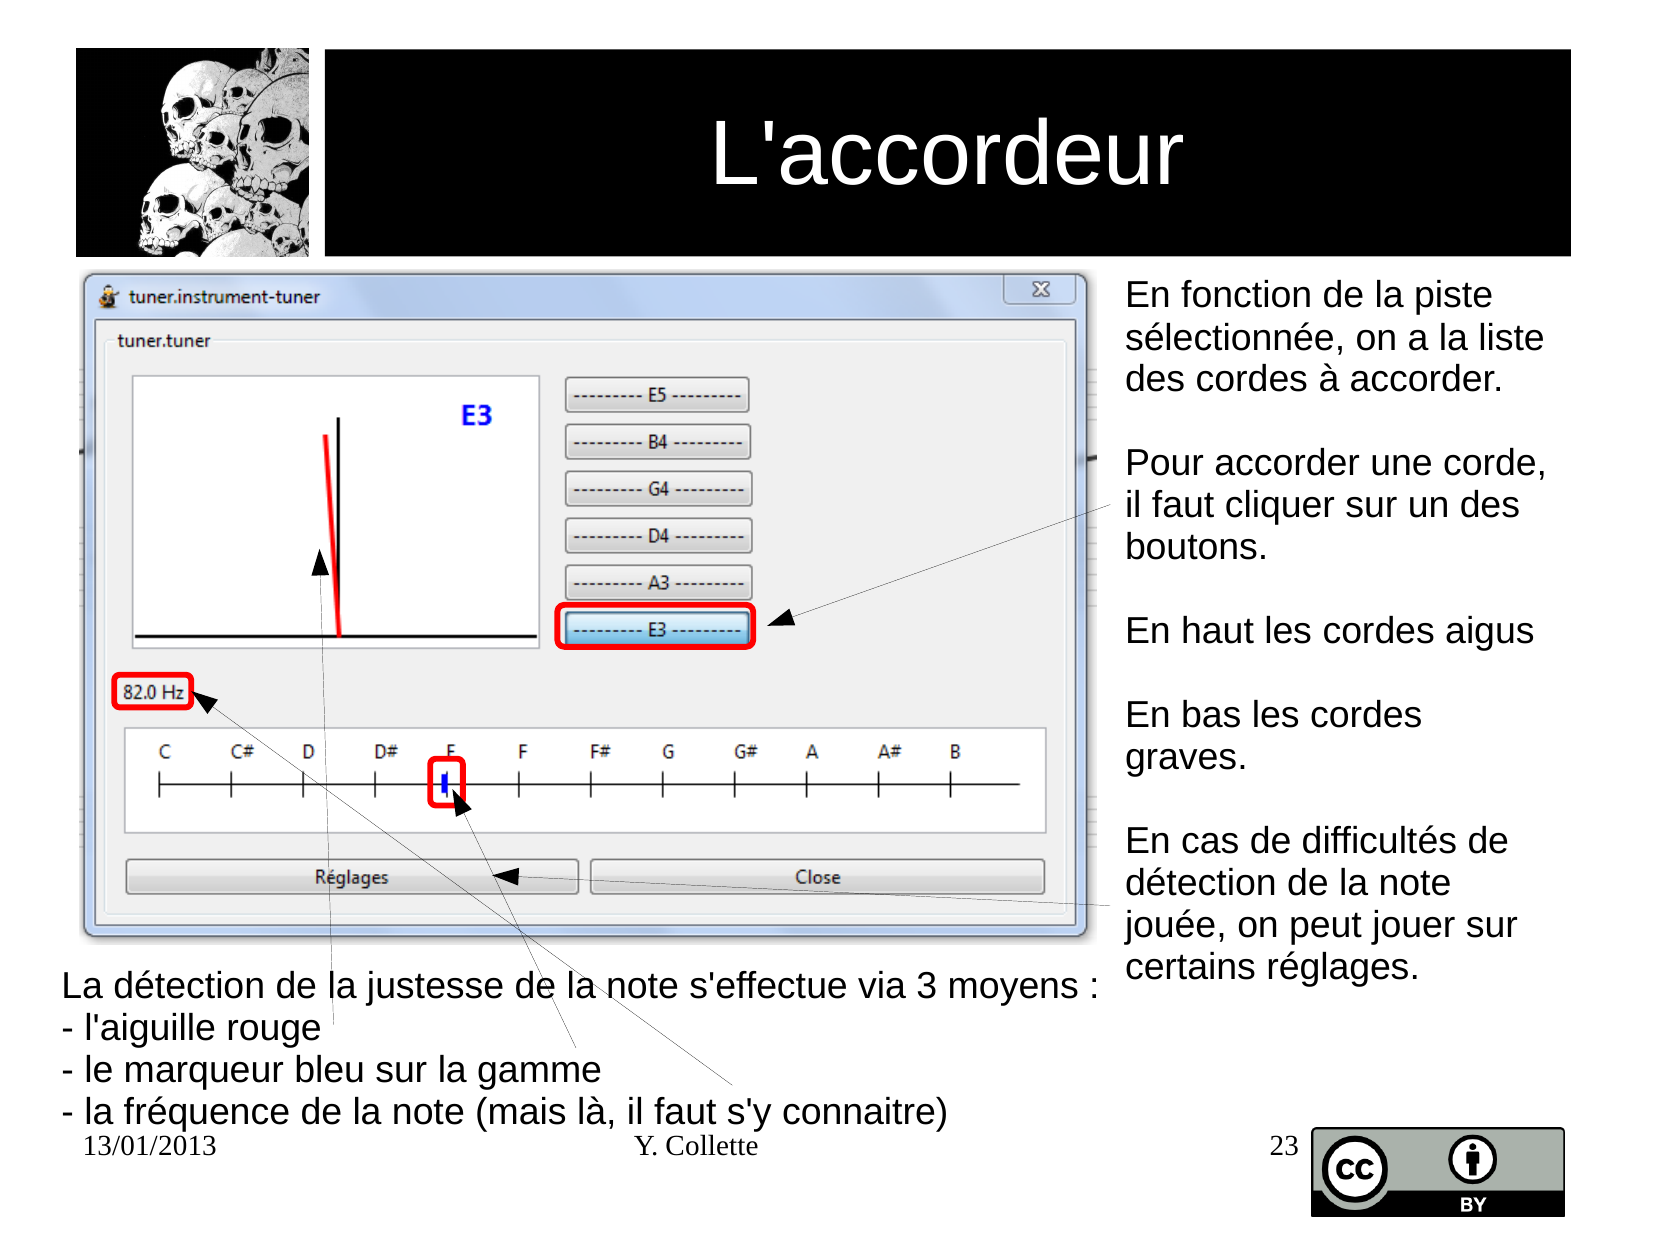

# L'accordeur
En fonction de la piste sélectionnée, on a la liste des cordes à accorder.
Pour accorder une corde, il faut cliquer sur un des boutons.
En haut les cordes aigus
En bas les cordes graves.
En cas de difficultés de détection de la note jouée, on peut jouer sur certains réglages.
La détection de la justesse de la note s'effectue via 3 moyens :
- l'aiguille rouge
- le marqueur bleu sur la gamme
- la fréquence de la note (mais là, il faut s'y connaitre)
Y. Collette
23